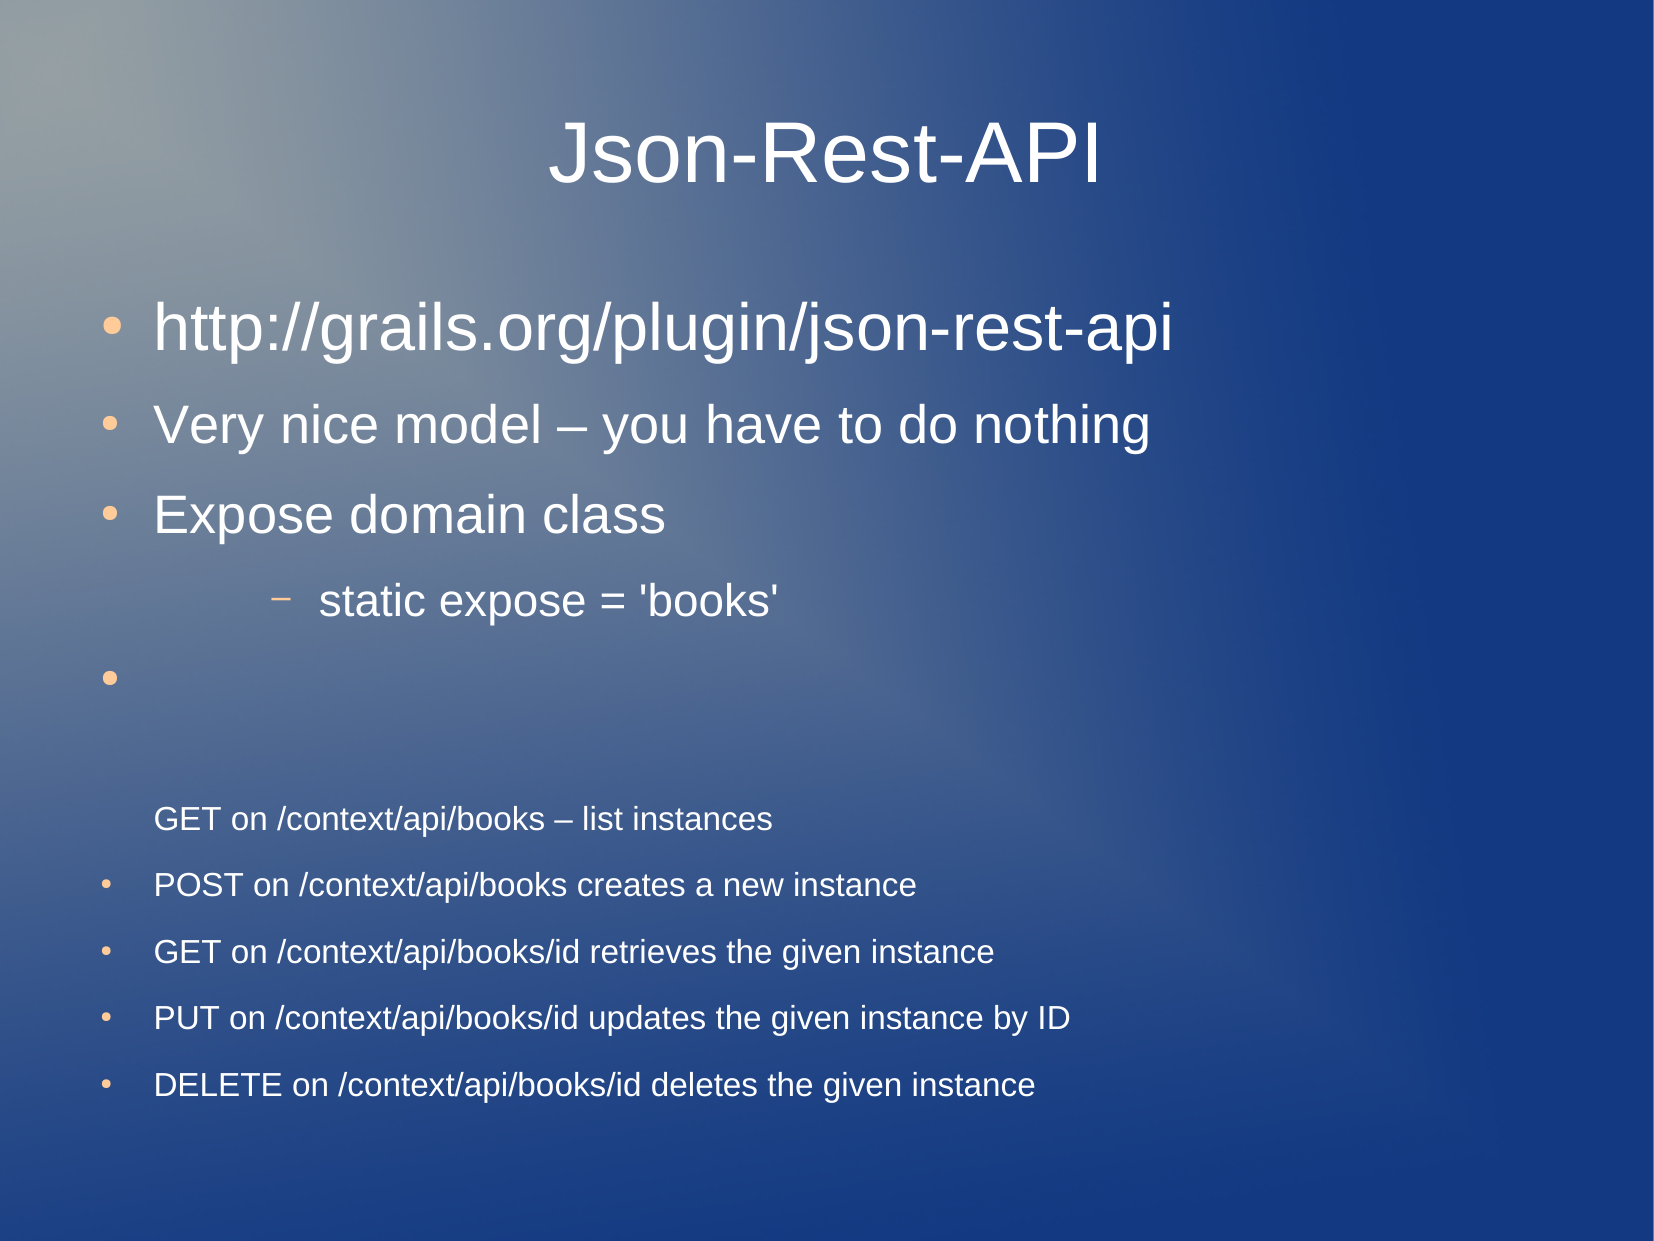

# Json-Rest-API
http://grails.org/plugin/json-rest-api
Very nice model – you have to do nothing
Expose domain class
static expose = 'books'
GET on /context/api/books – list instances
POST on /context/api/books creates a new instance
GET on /context/api/books/id retrieves the given instance
PUT on /context/api/books/id updates the given instance by ID
DELETE on /context/api/books/id deletes the given instance